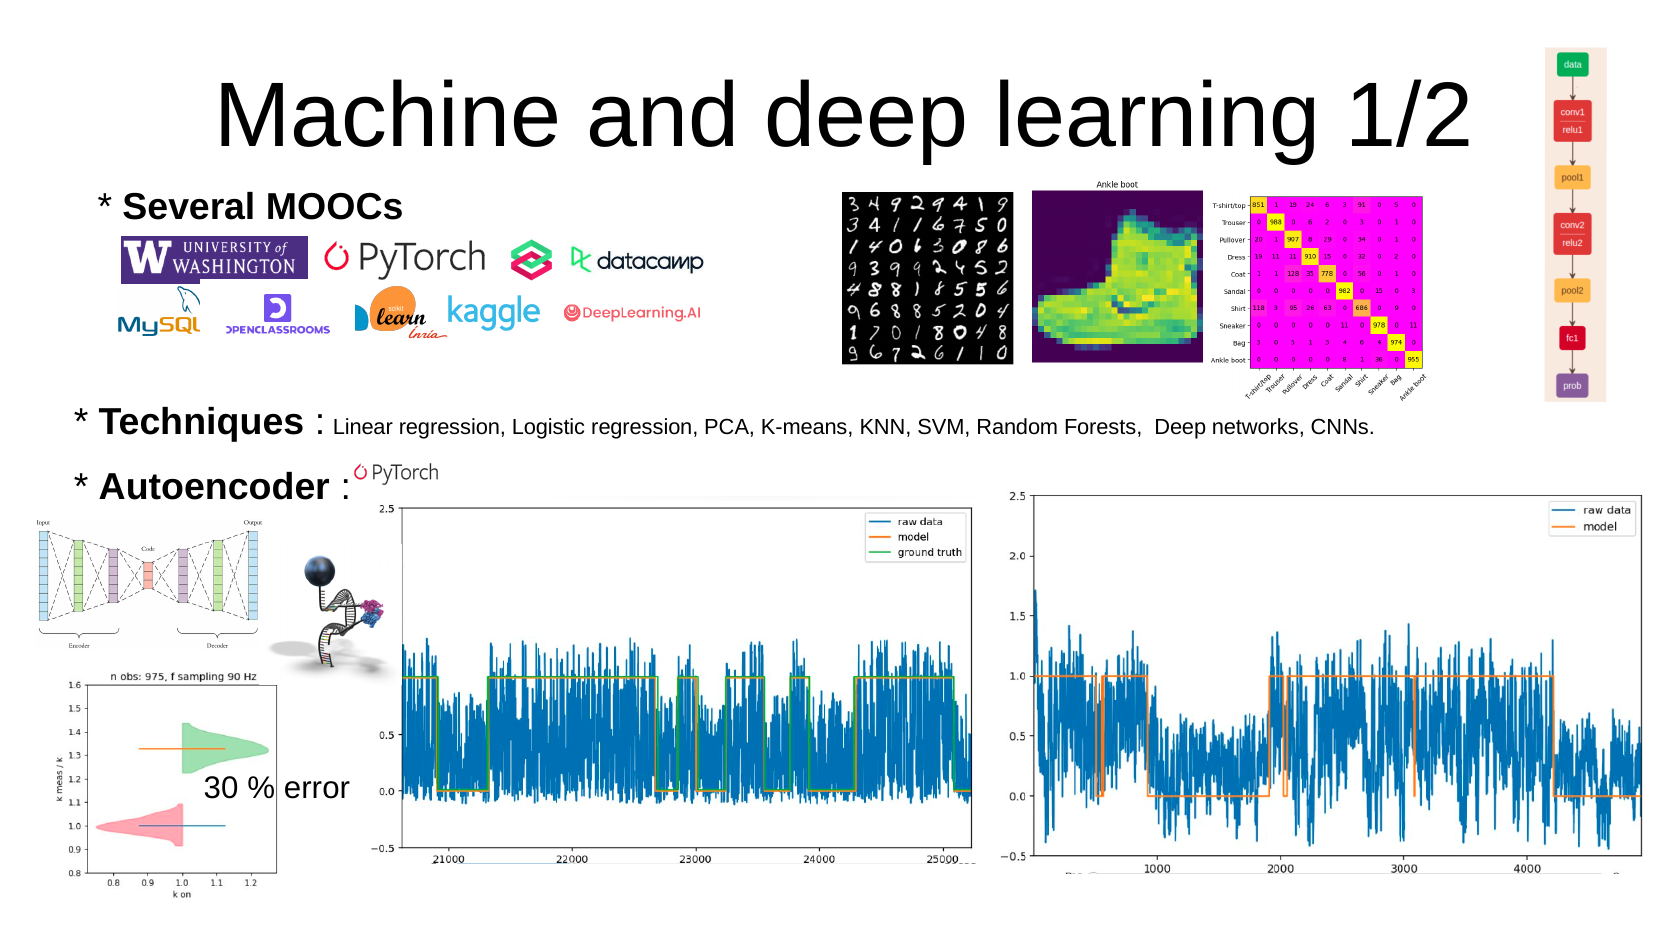

# Machine and deep learning 1/2
* Several MOOCs
* Techniques : Linear regression, Logistic regression, PCA, K-means, KNN, SVM, Random Forests, Deep networks, CNNs.
* Autoencoder :
30 % error